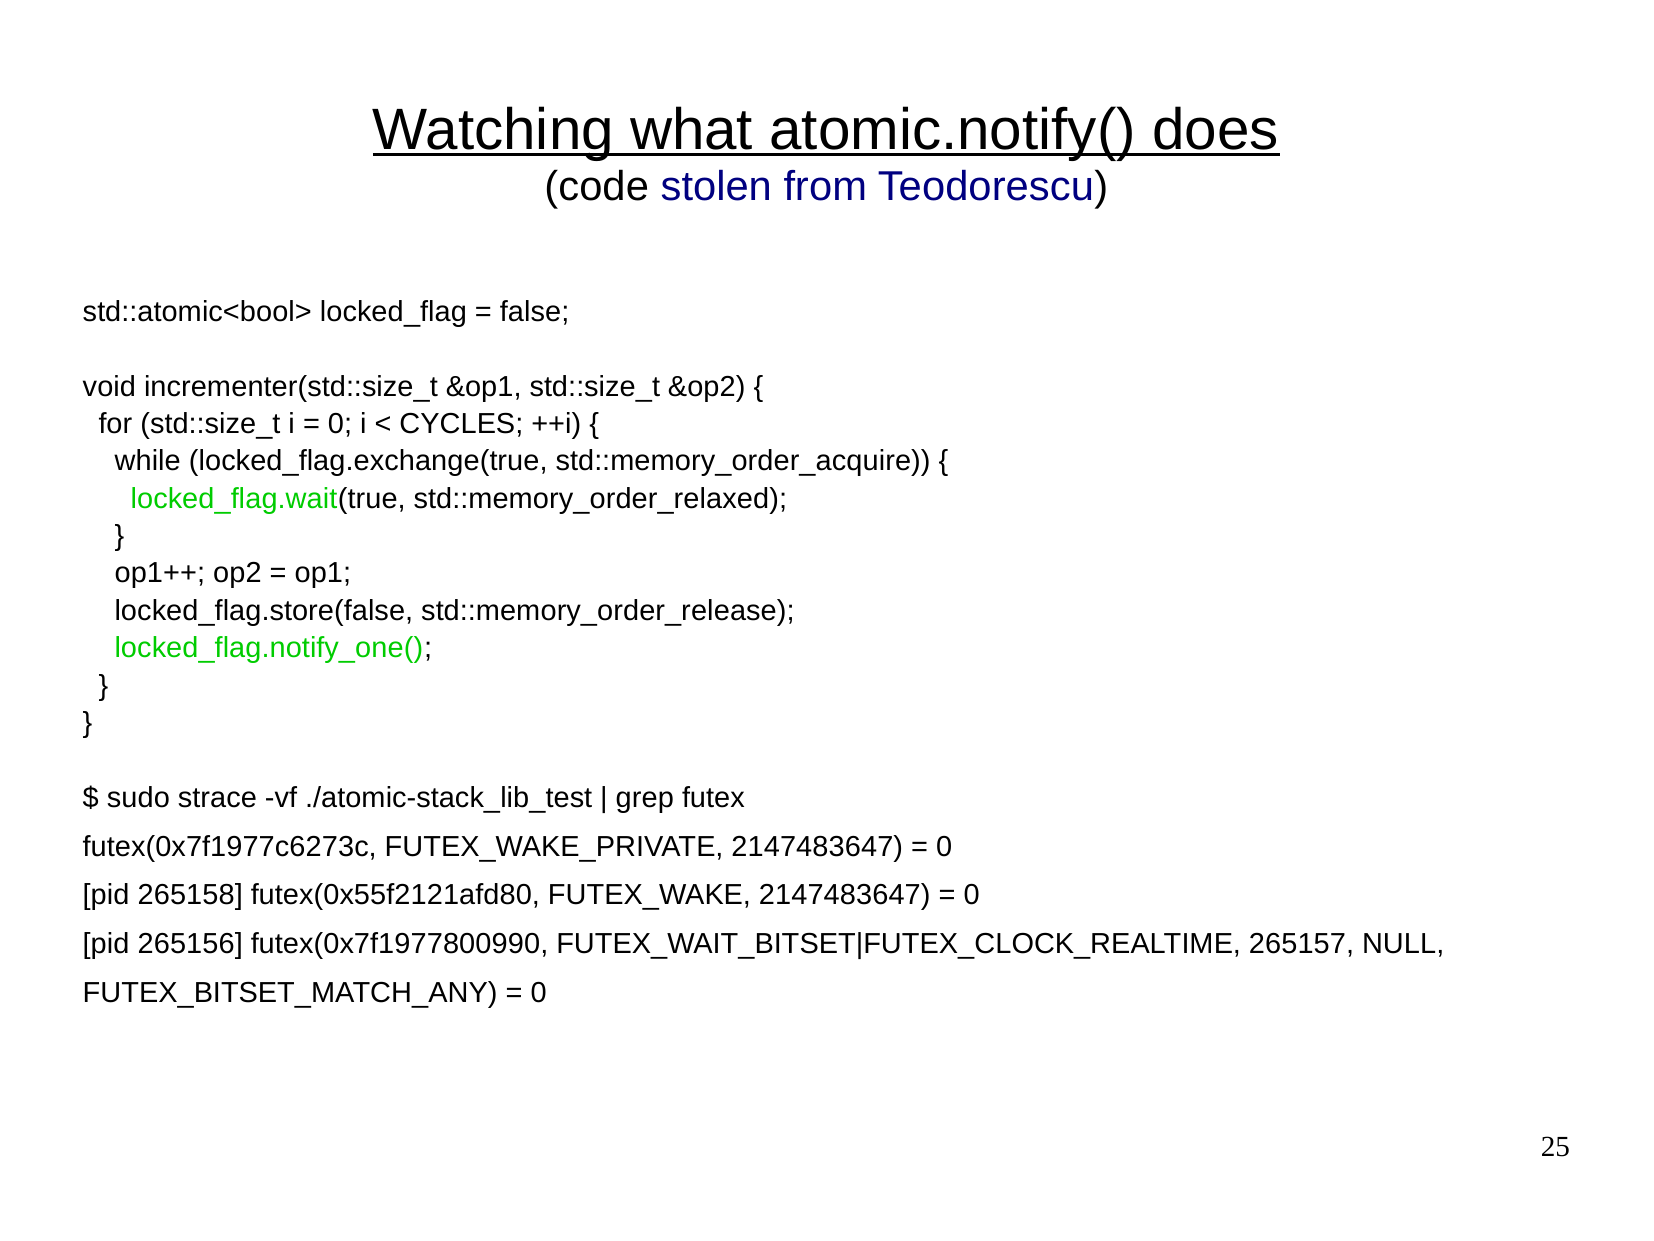

# Watching what atomic.notify() does (code stolen from Teodorescu)
std::atomic<bool> locked_flag = false;
void incrementer(std::size_t &op1, std::size_t &op2) {
 for (std::size_t i = 0; i < CYCLES; ++i) {
 while (locked_flag.exchange(true, std::memory_order_acquire)) {
 locked_flag.wait(true, std::memory_order_relaxed);
 }
 op1++; op2 = op1;
 locked_flag.store(false, std::memory_order_release);
 locked_flag.notify_one();
 }
}
$ sudo strace -vf ./atomic-stack_lib_test | grep futex
futex(0x7f1977c6273c, FUTEX_WAKE_PRIVATE, 2147483647) = 0
[pid 265158] futex(0x55f2121afd80, FUTEX_WAKE, 2147483647) = 0
[pid 265156] futex(0x7f1977800990, FUTEX_WAIT_BITSET|FUTEX_CLOCK_REALTIME, 265157, NULL, FUTEX_BITSET_MATCH_ANY) = 0
25